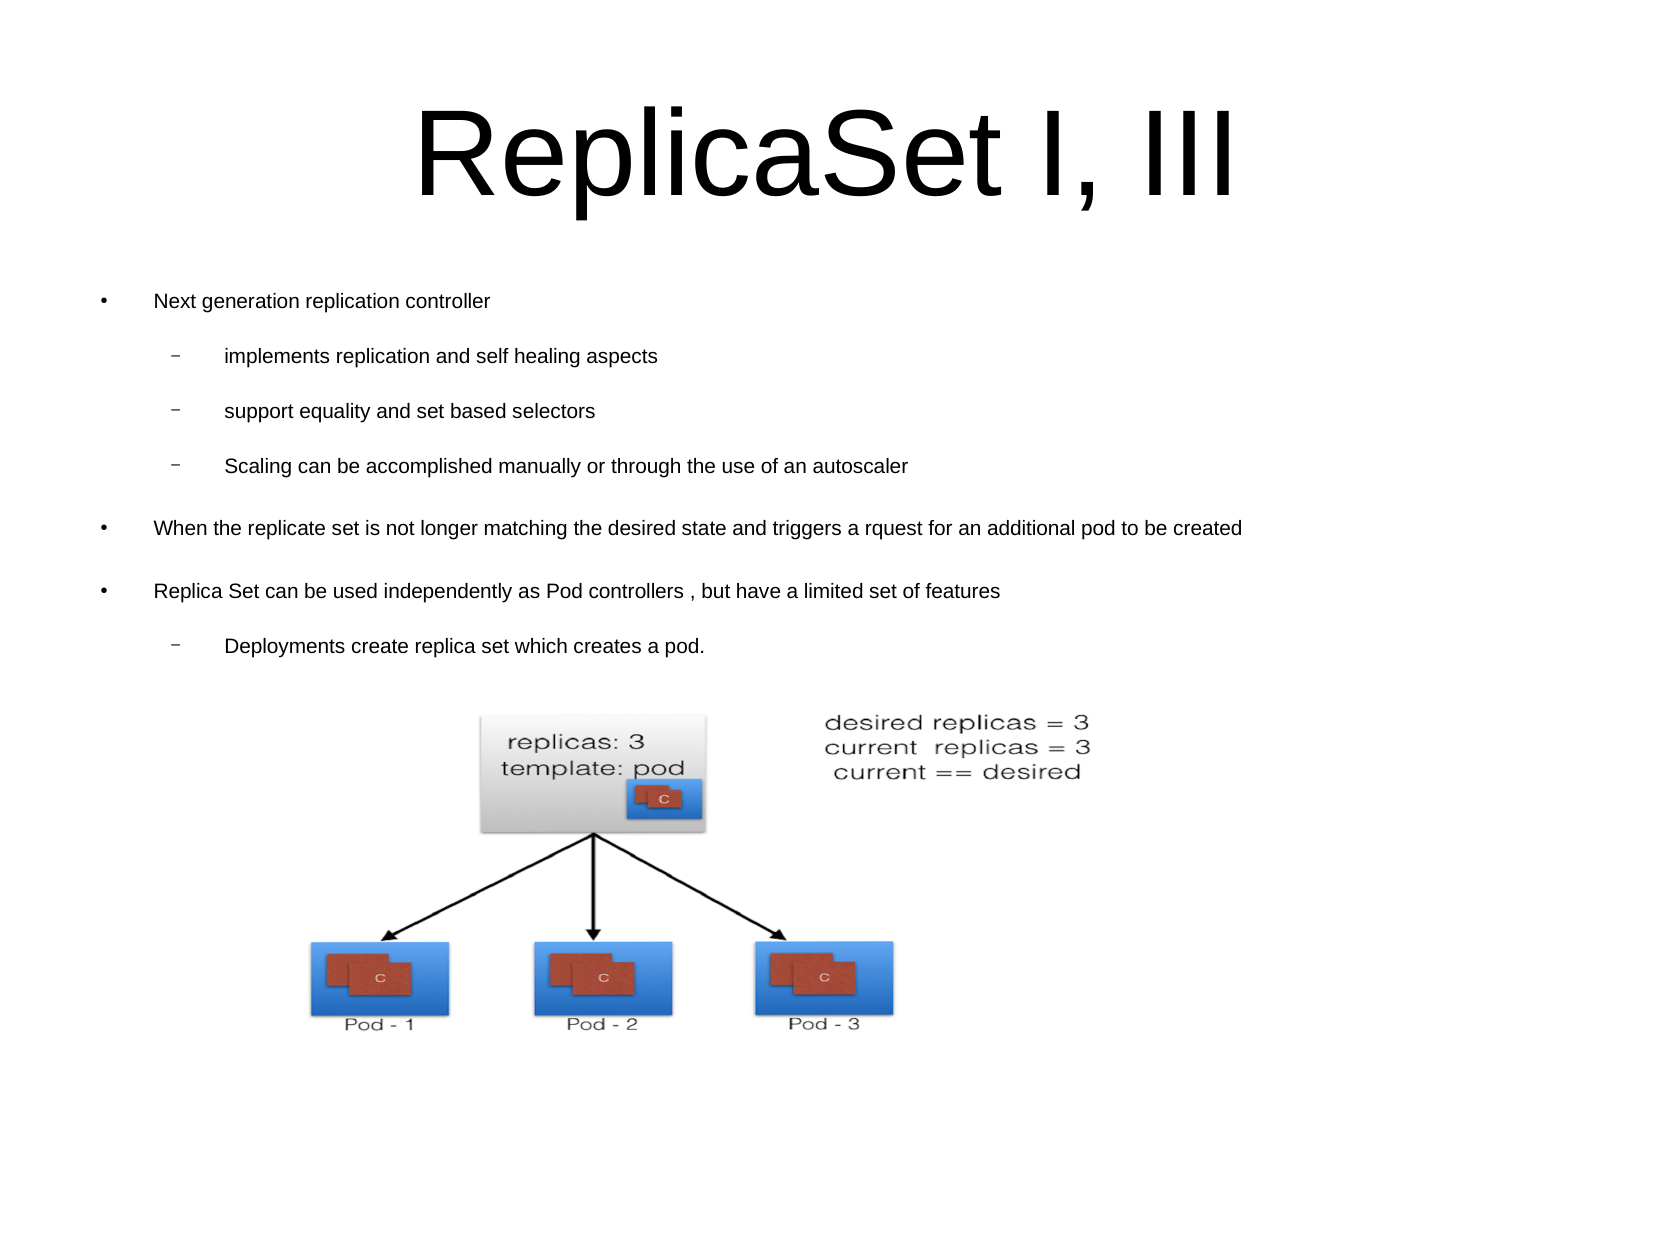

# ReplicaSet I, III
Next generation replication controller
implements replication and self healing aspects
support equality and set based selectors
Scaling can be accomplished manually or through the use of an autoscaler
When the replicate set is not longer matching the desired state and triggers a rquest for an additional pod to be created
Replica Set can be used independently as Pod controllers , but have a limited set of features
Deployments create replica set which creates a pod.